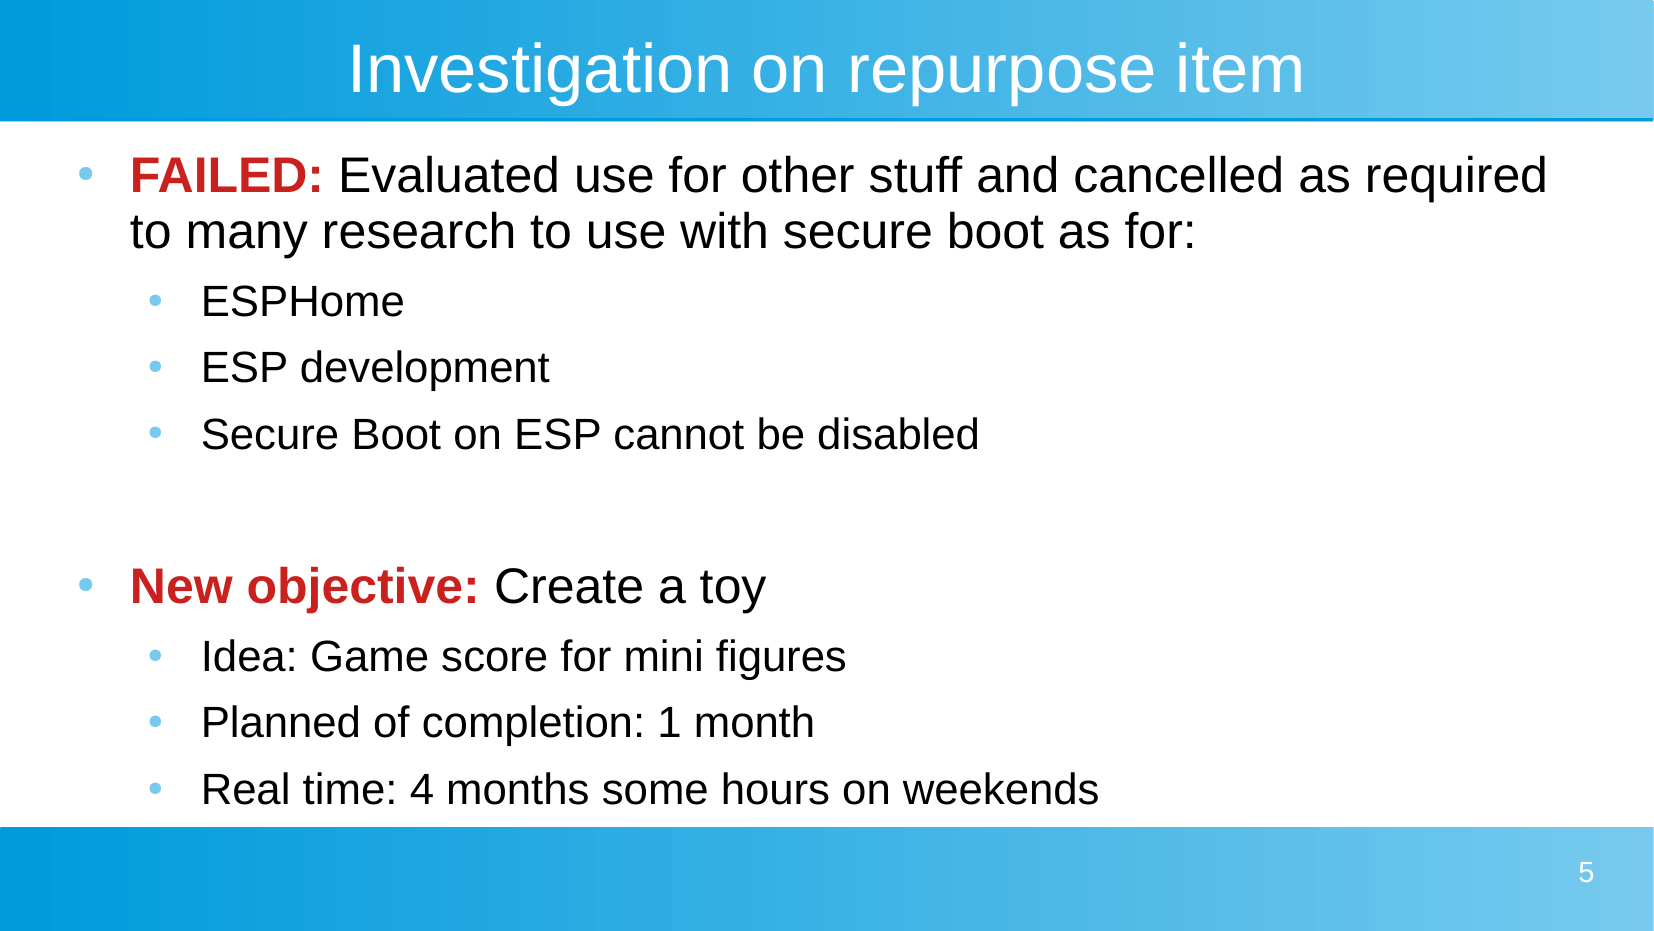

# Investigation on repurpose item
FAILED: Evaluated use for other stuff and cancelled as required to many research to use with secure boot as for:
ESPHome
ESP development
Secure Boot on ESP cannot be disabled
New objective: Create a toy
Idea: Game score for mini figures
Planned of completion: 1 month
Real time: 4 months some hours on weekends
5